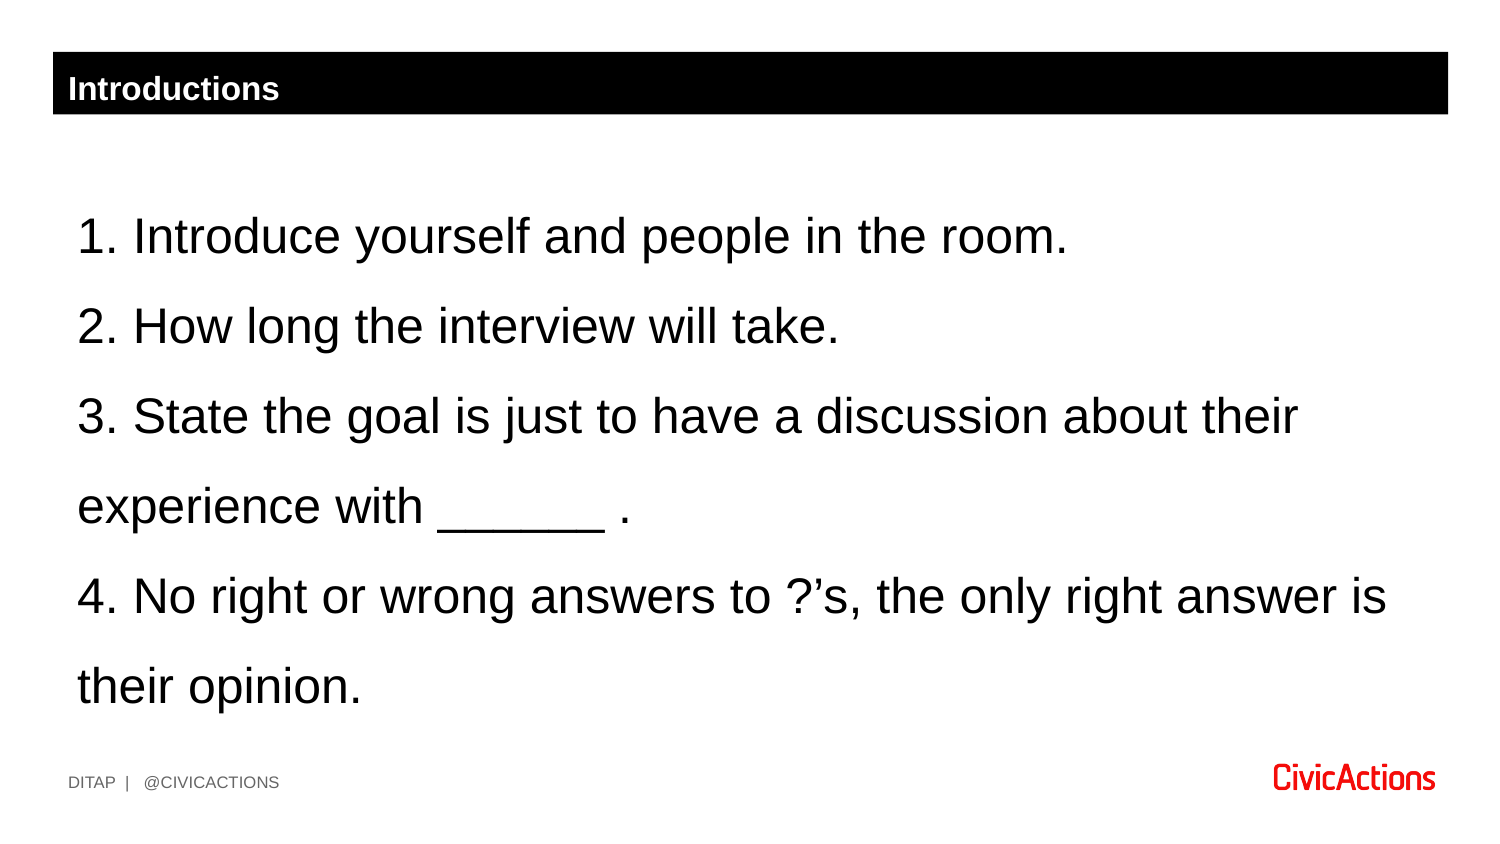

# Introductions
1. Introduce yourself and people in the room.
2. How long the interview will take.
3. State the goal is just to have a discussion about their experience with ______ .
4. No right or wrong answers to ?’s, the only right answer is their opinion.